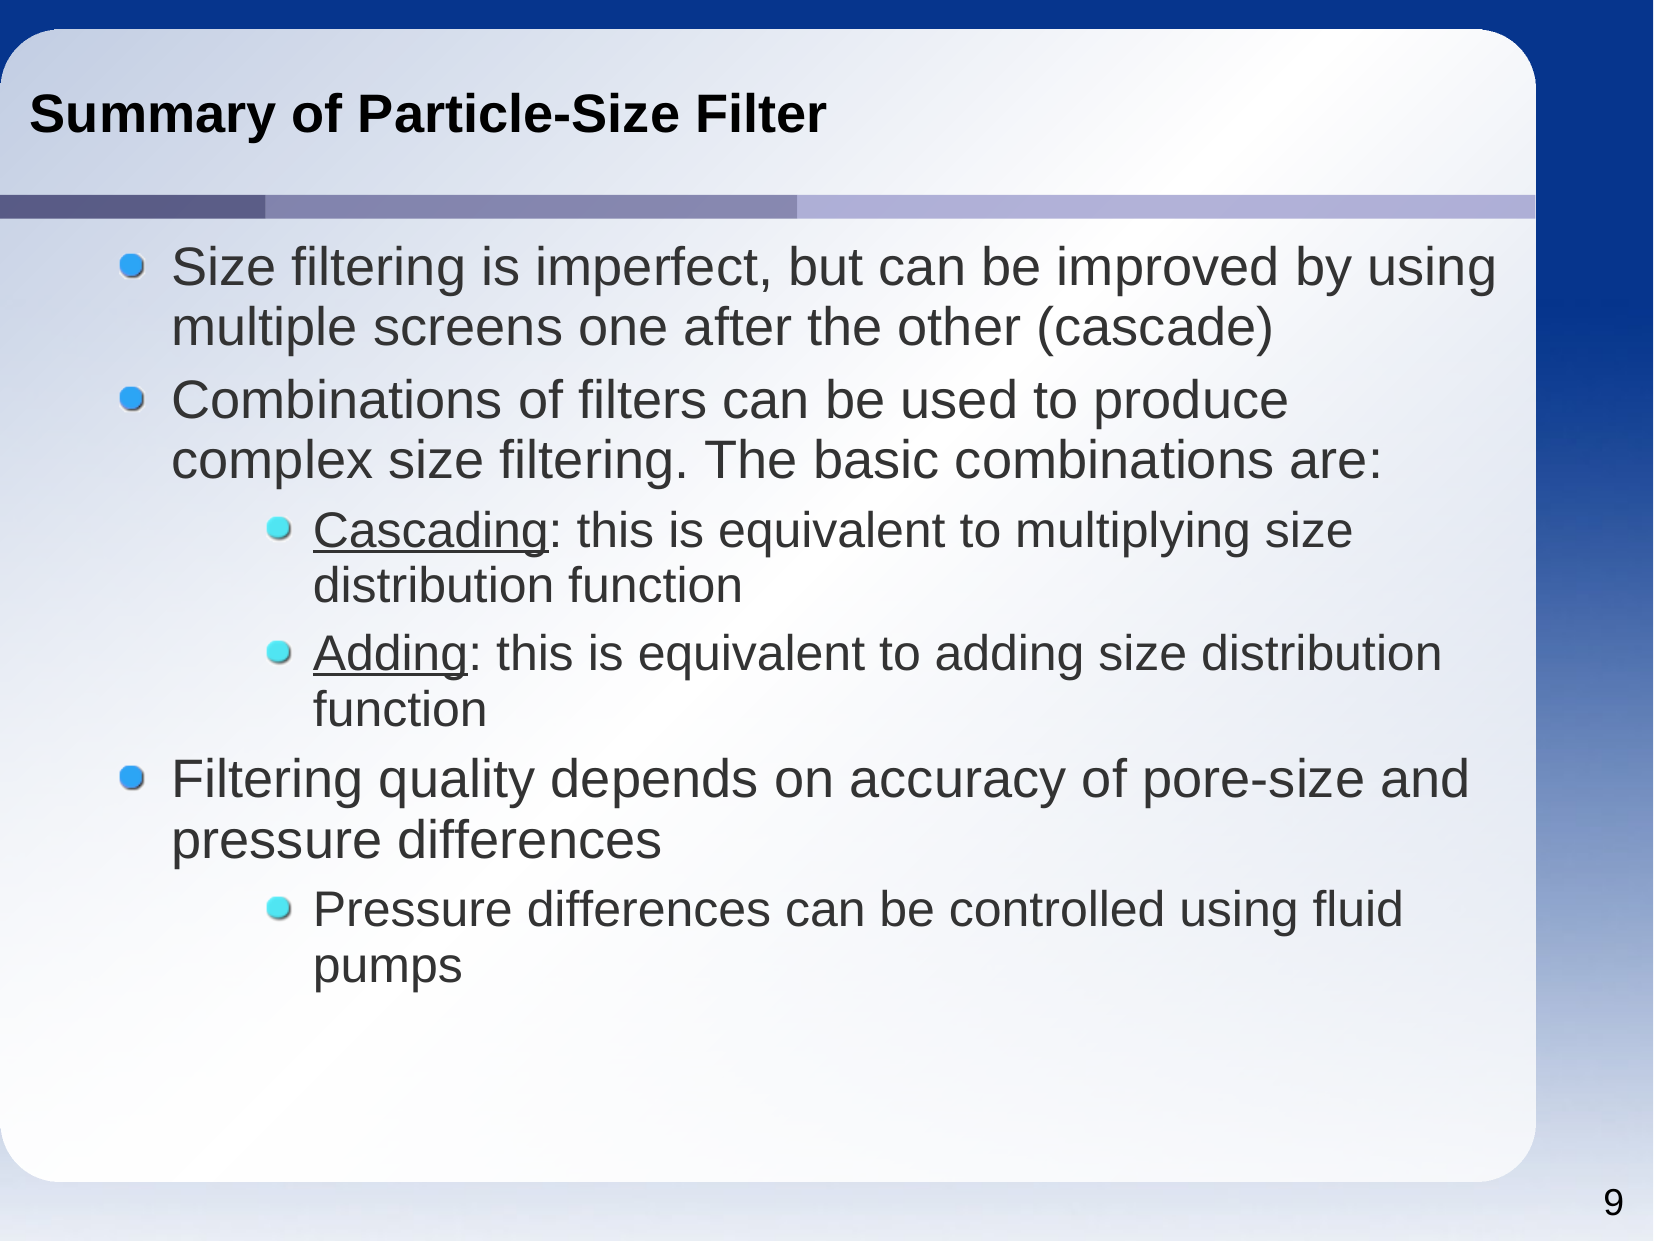

# Summary of Particle-Size Filter
Size filtering is imperfect, but can be improved by using multiple screens one after the other (cascade)
Combinations of filters can be used to produce complex size filtering. The basic combinations are:
Cascading: this is equivalent to multiplying size distribution function
Adding: this is equivalent to adding size distribution function
Filtering quality depends on accuracy of pore-size and pressure differences
Pressure differences can be controlled using fluid pumps
9